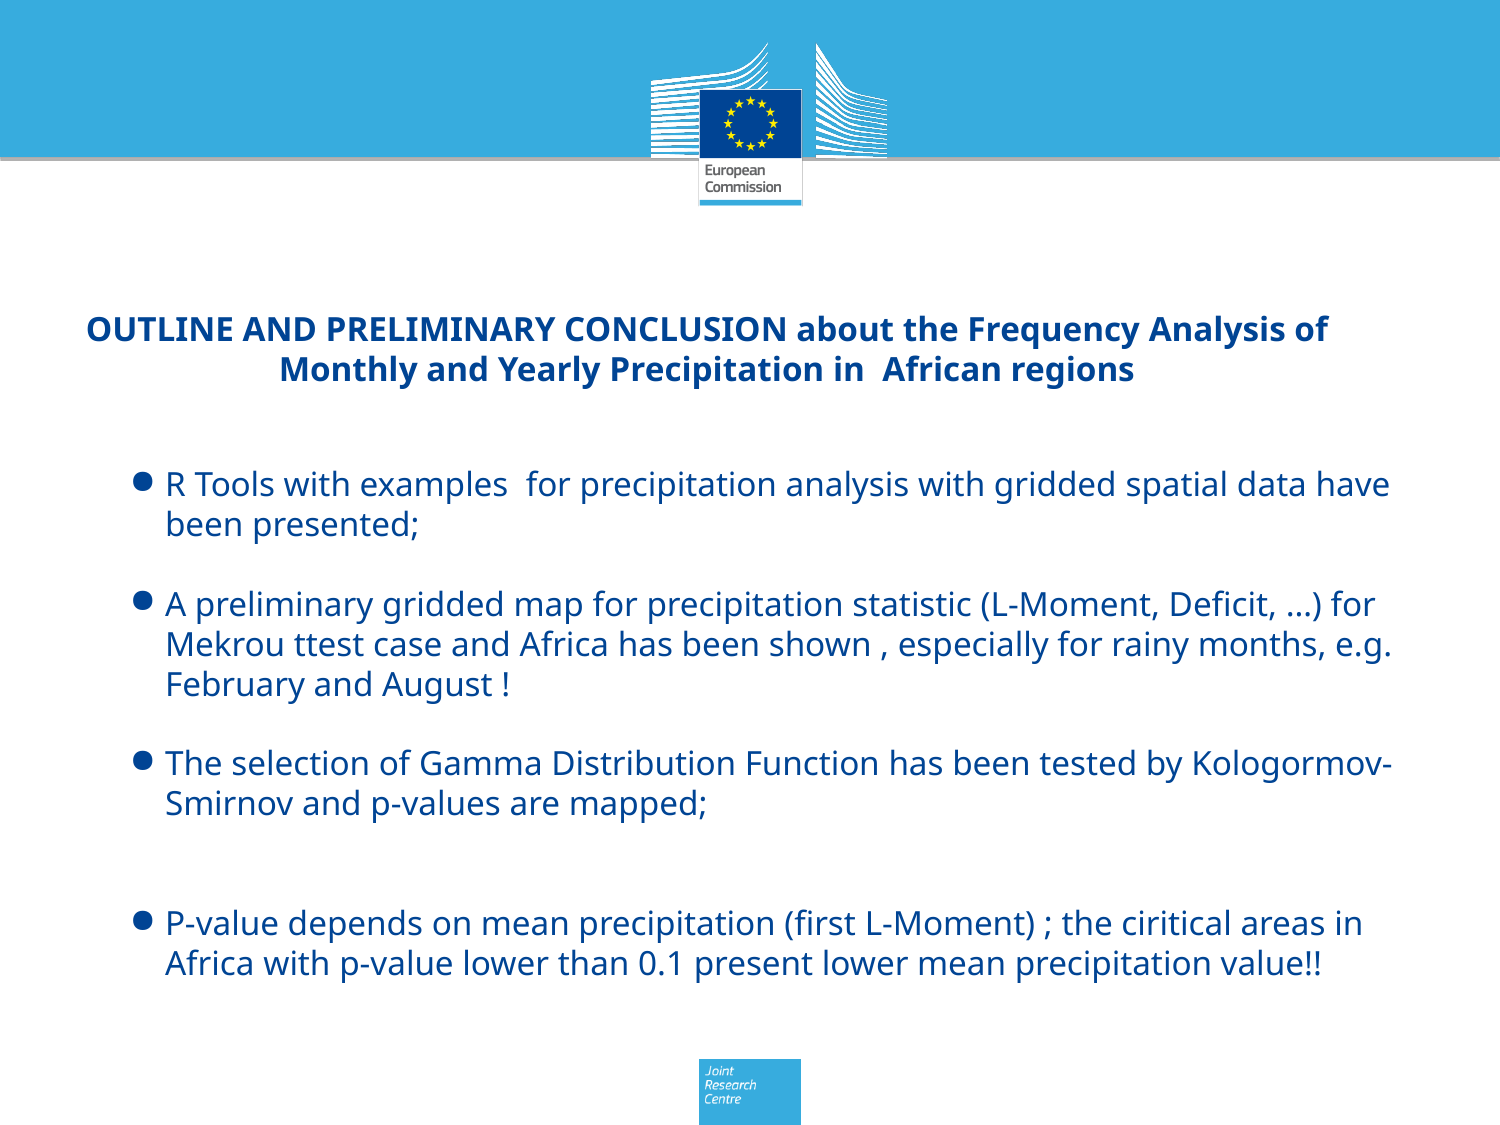

OUTLINE AND PRELIMINARY CONCLUSION about the Frequency Analysis of Monthly and Yearly Precipitation in African regions
R Tools with examples for precipitation analysis with gridded spatial data have been presented;
A preliminary gridded map for precipitation statistic (L-Moment, Deficit, …) for Mekrou ttest case and Africa has been shown , especially for rainy months, e.g. February and August !
The selection of Gamma Distribution Function has been tested by Kologormov-Smirnov and p-values are mapped;
P-value depends on mean precipitation (first L-Moment) ; the ciritical areas in Africa with p-value lower than 0.1 present lower mean precipitation value!!